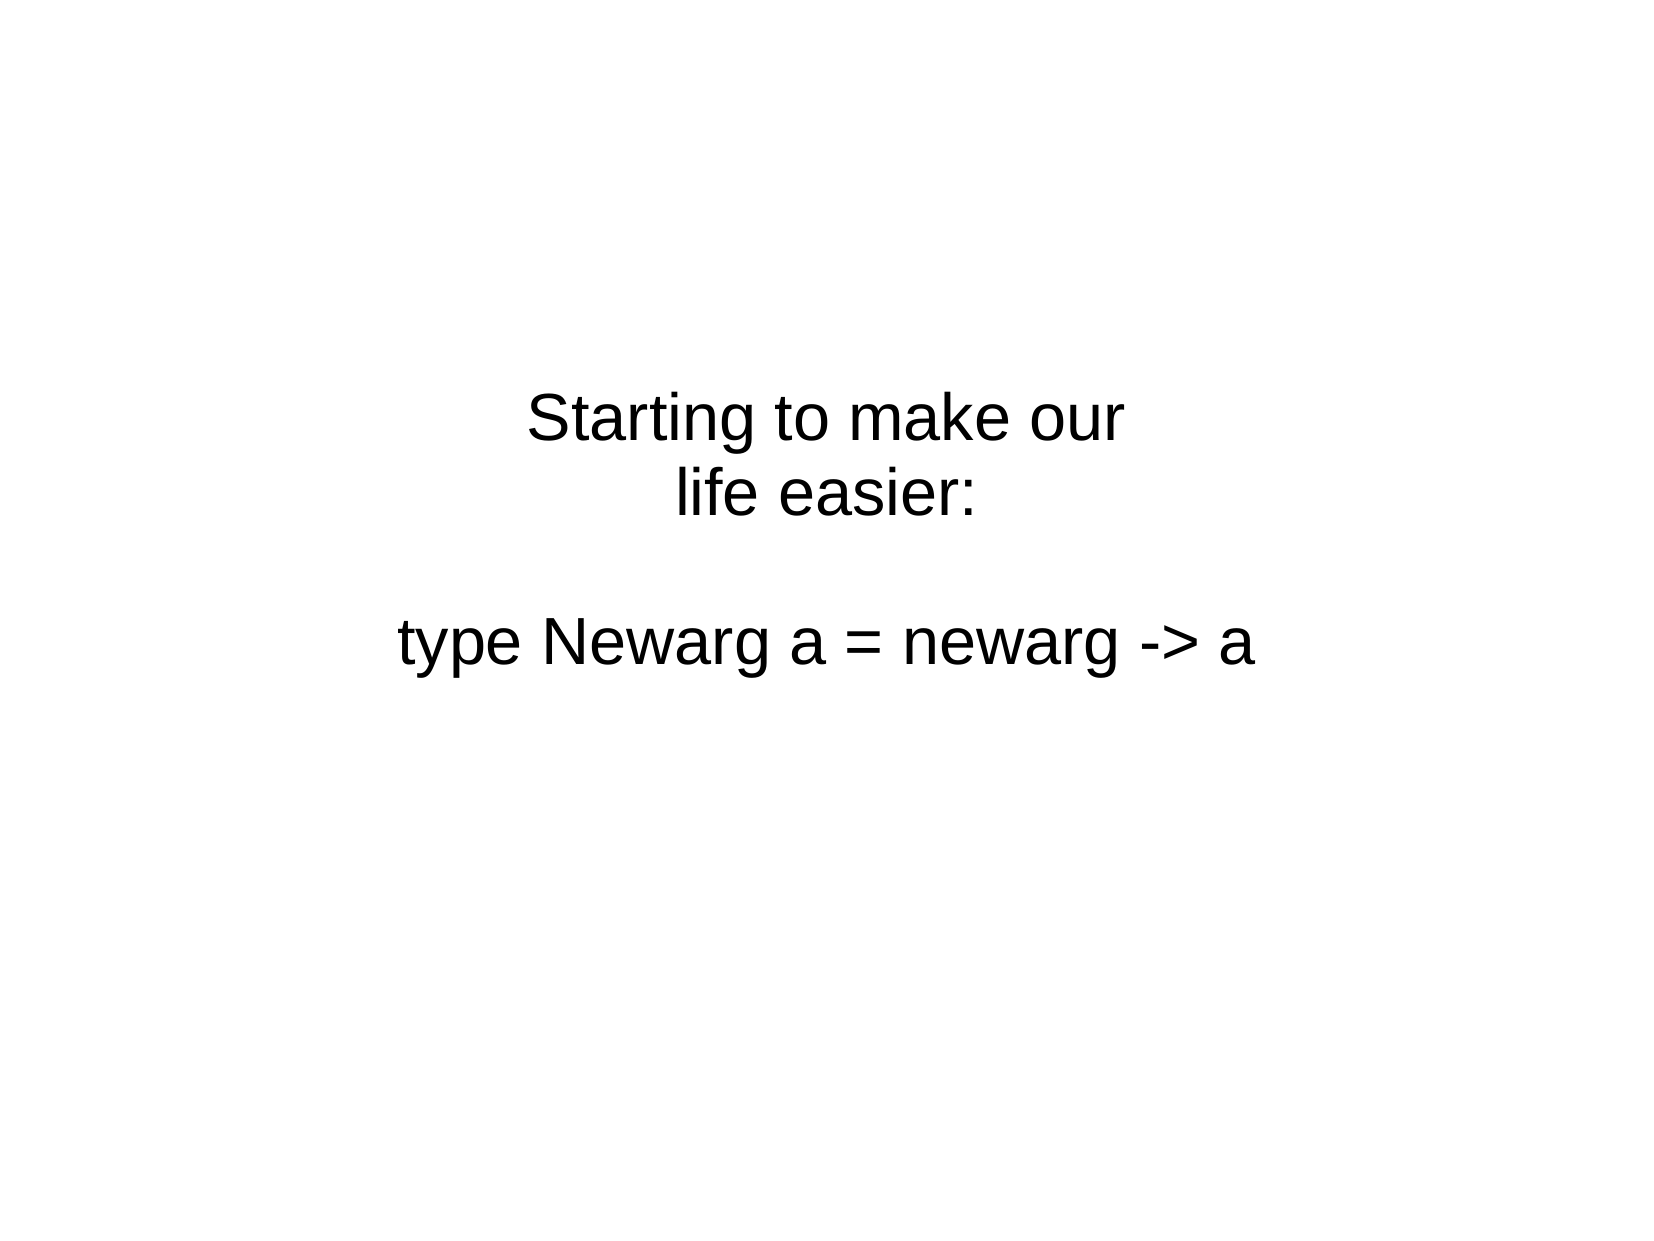

# Starting to make our
life easier:
type Newarg a = newarg -> a